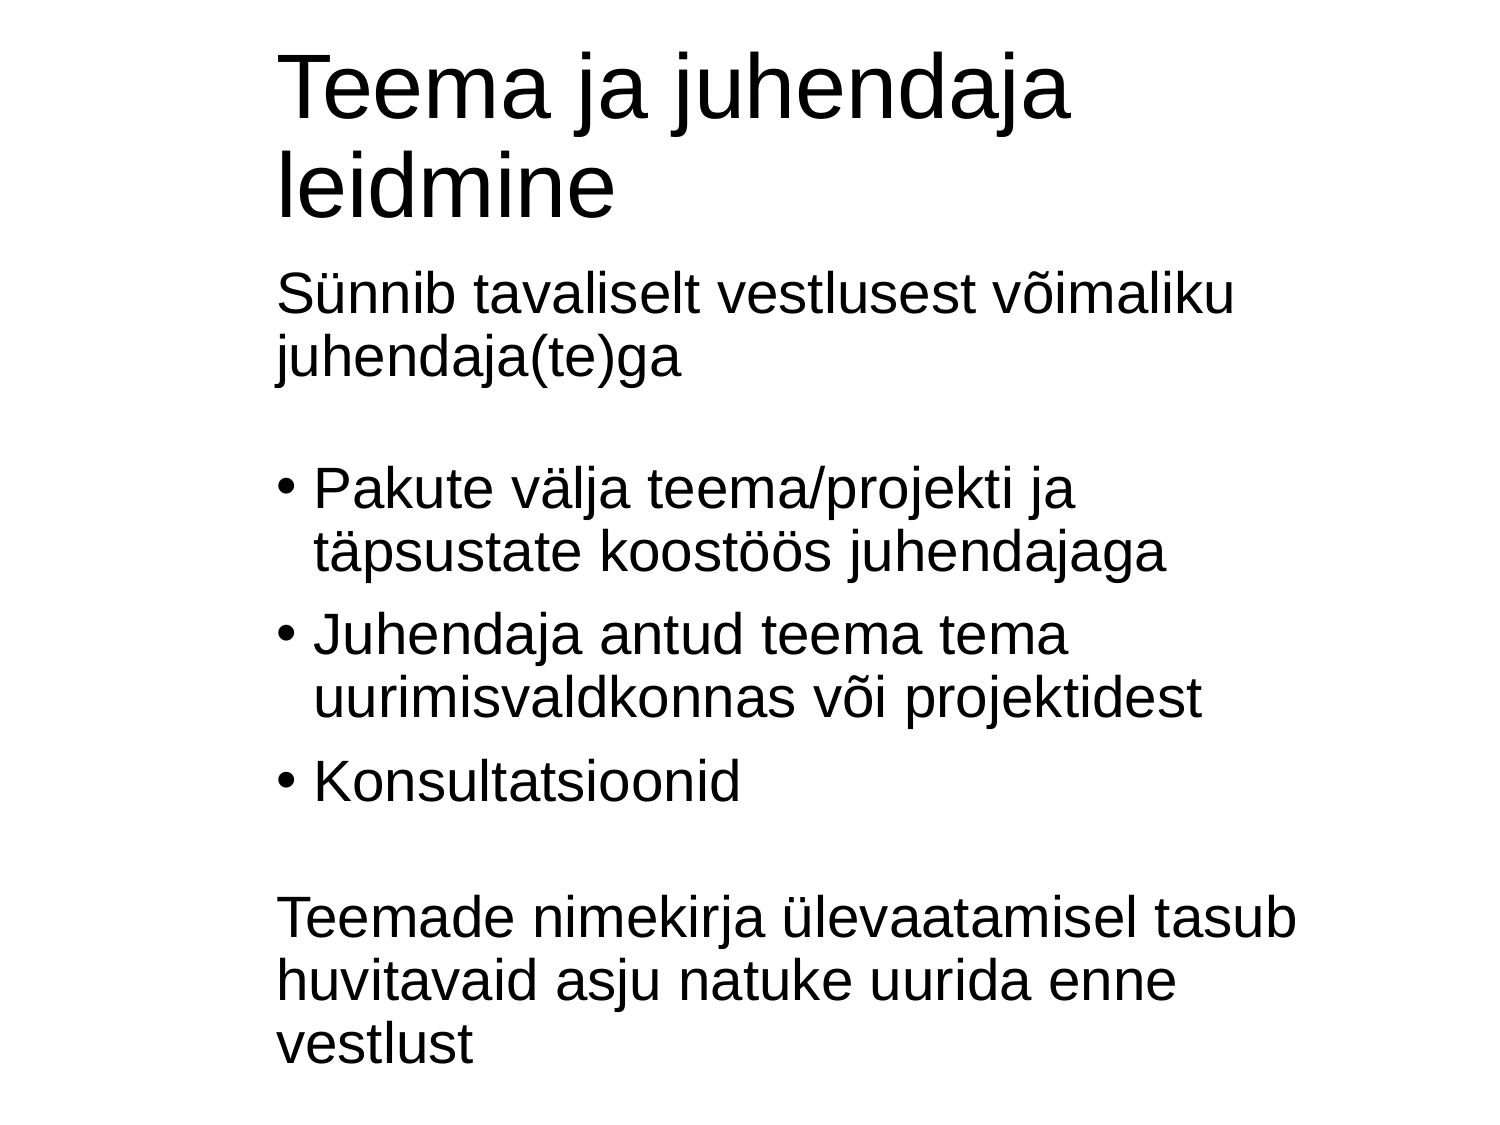

# Teema ja juhendaja leidmine
Sünnib tavaliselt vestlusest võimaliku juhendaja(te)ga
Pakute välja teema/projekti ja täpsustate koostöös juhendajaga
Juhendaja antud teema tema uurimisvaldkonnas või projektidest
Konsultatsioonid
Teemade nimekirja ülevaatamisel tasub huvitavaid asju natuke uurida enne vestlust